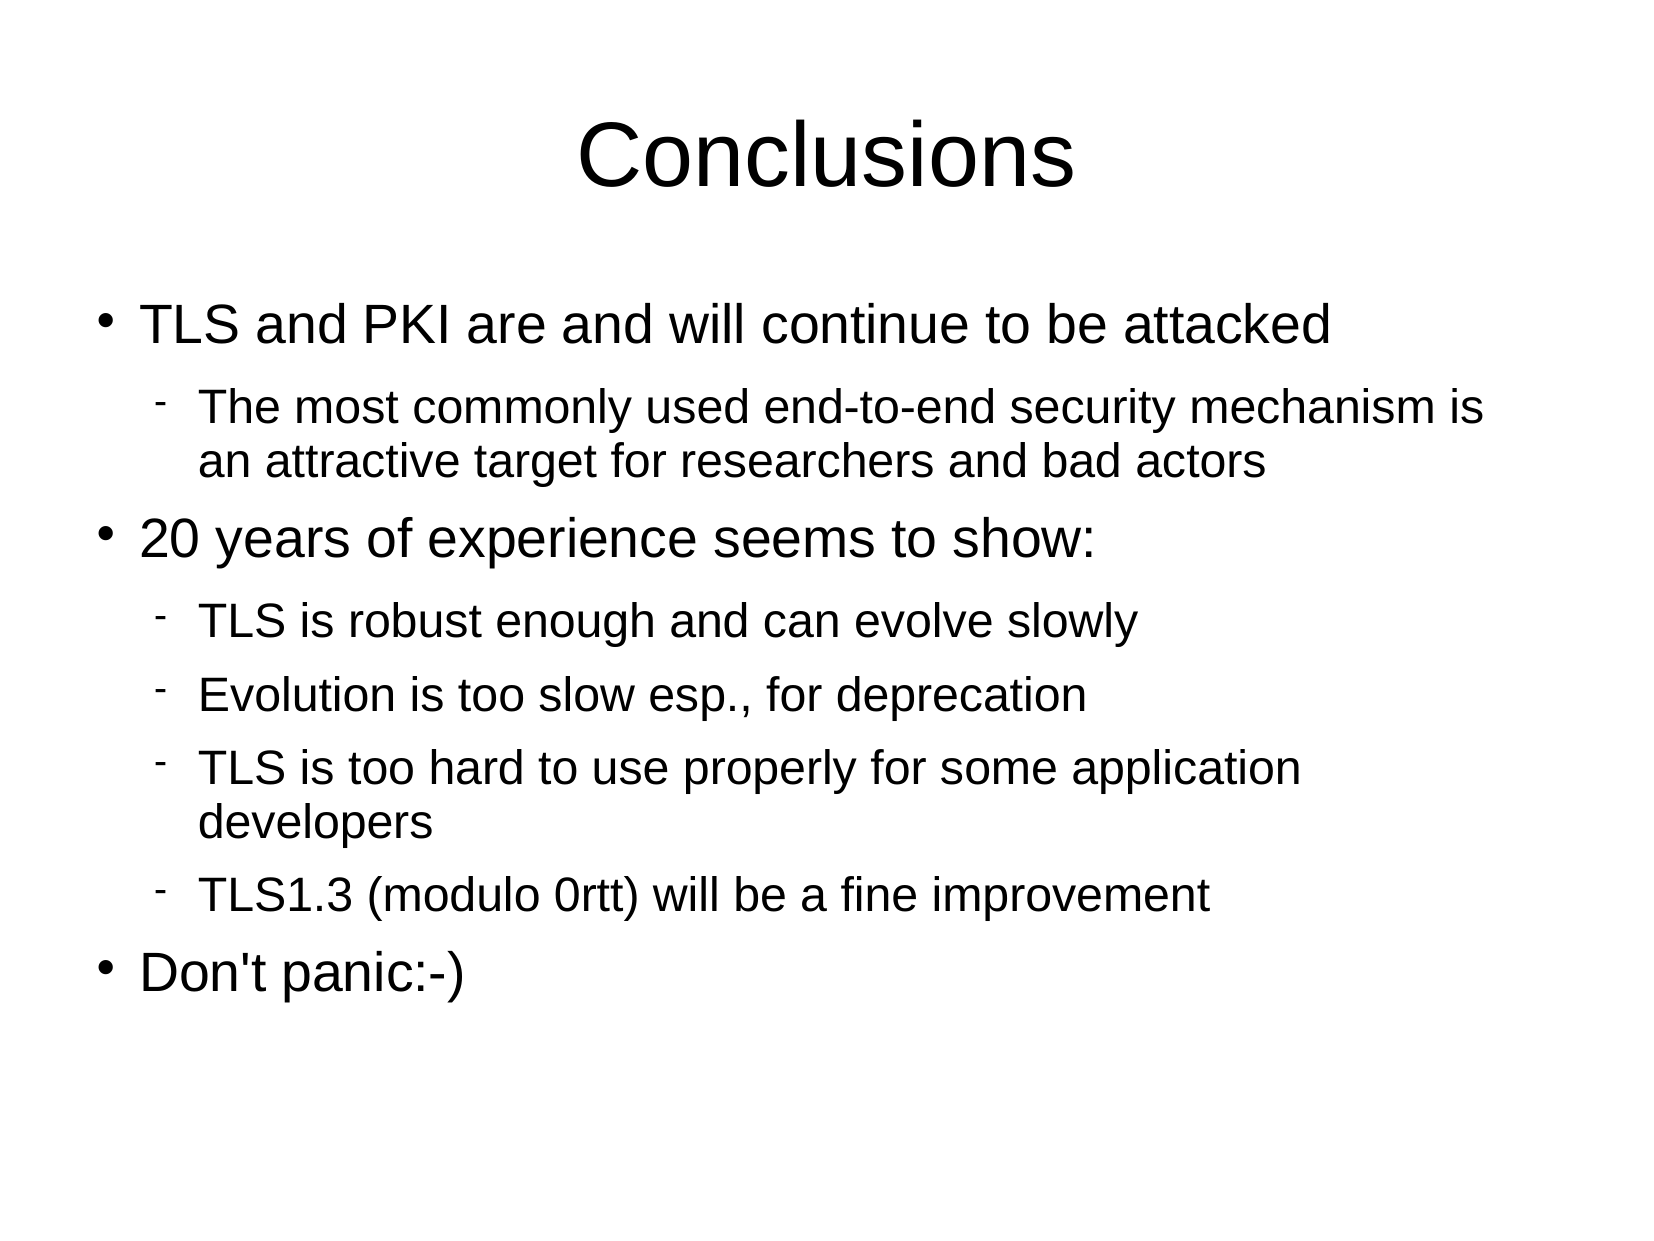

# Conclusions
TLS and PKI are and will continue to be attacked
The most commonly used end-to-end security mechanism is an attractive target for researchers and bad actors
20 years of experience seems to show:
TLS is robust enough and can evolve slowly
Evolution is too slow esp., for deprecation
TLS is too hard to use properly for some application developers
TLS1.3 (modulo 0rtt) will be a fine improvement
Don't panic:-)